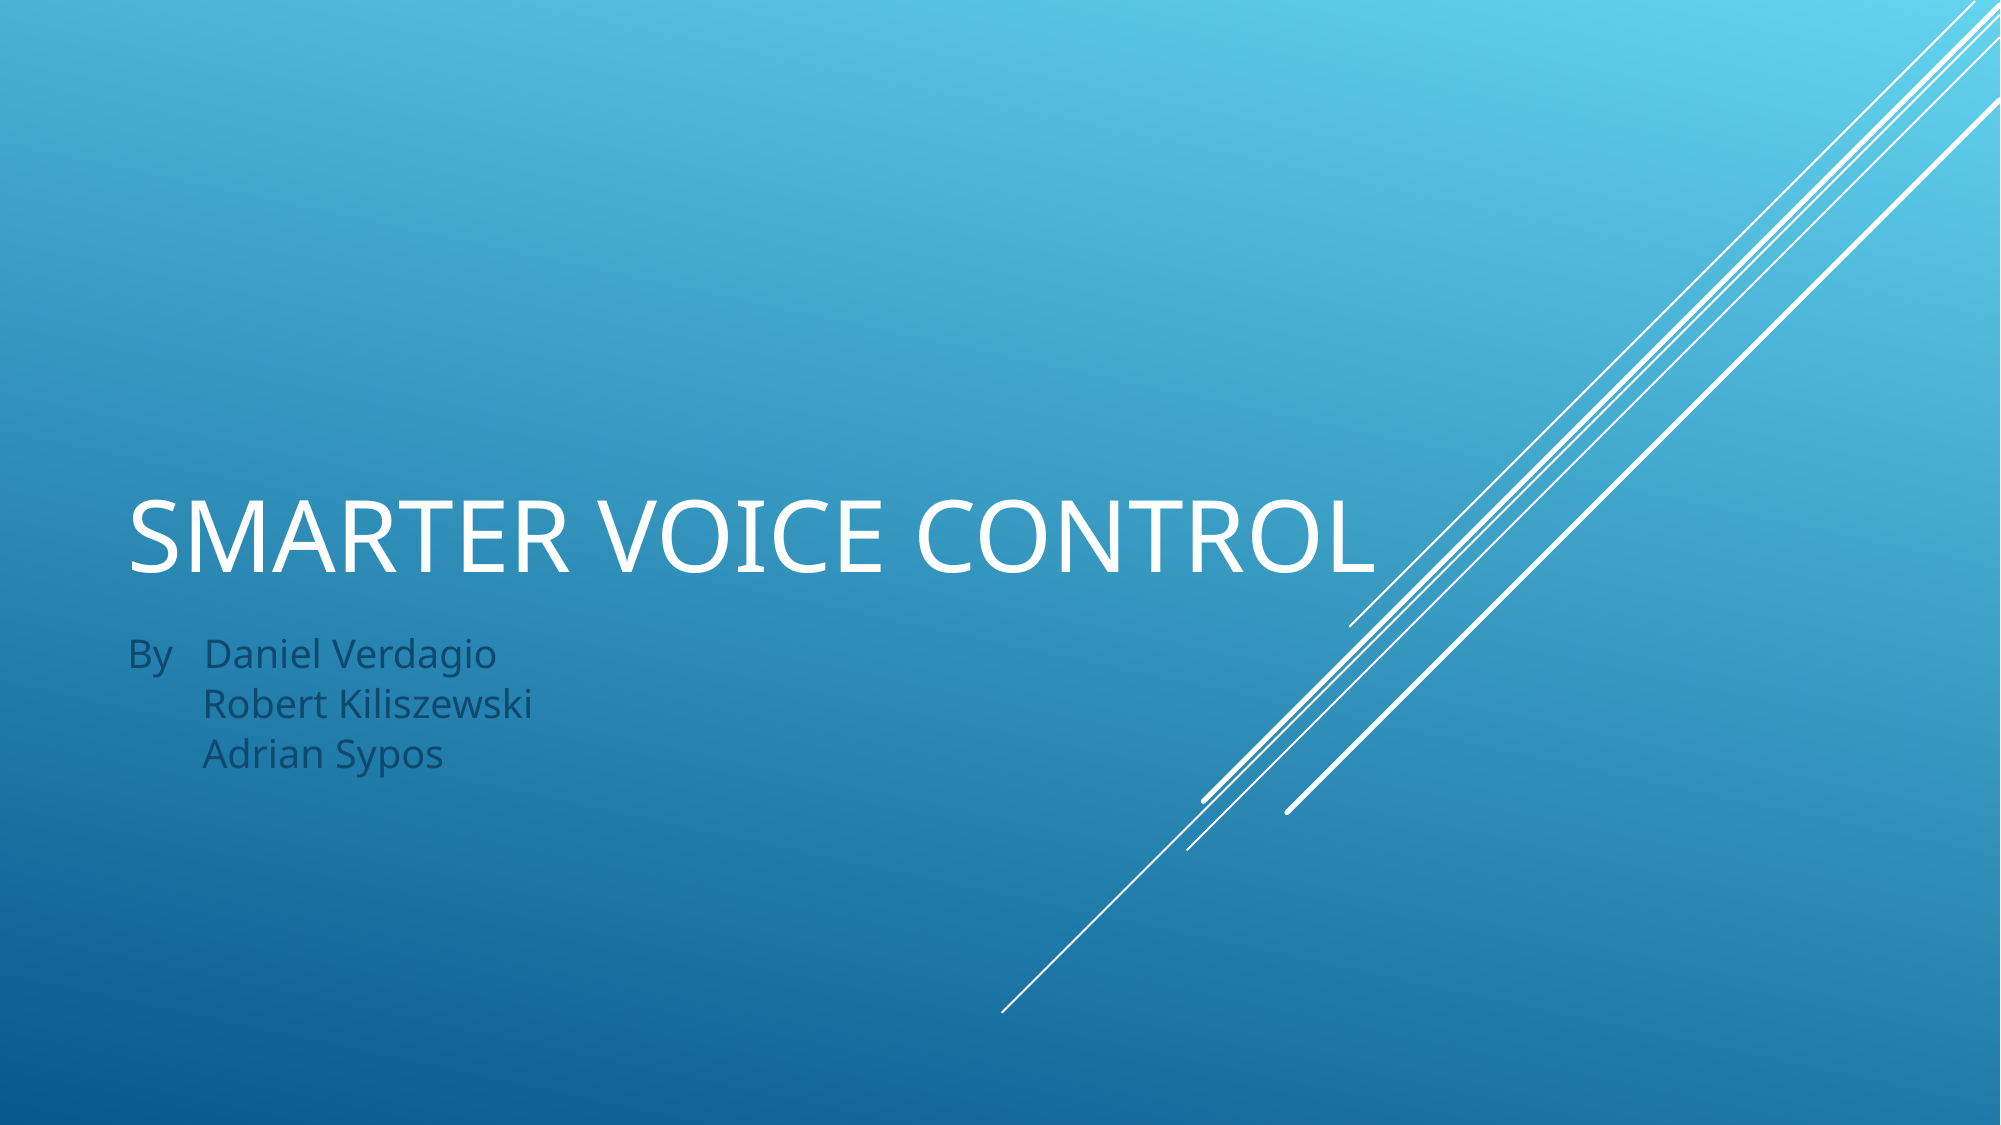

# Smarter Voice Control
By Daniel Verdagio
	Robert Kiliszewski
	Adrian Sypos